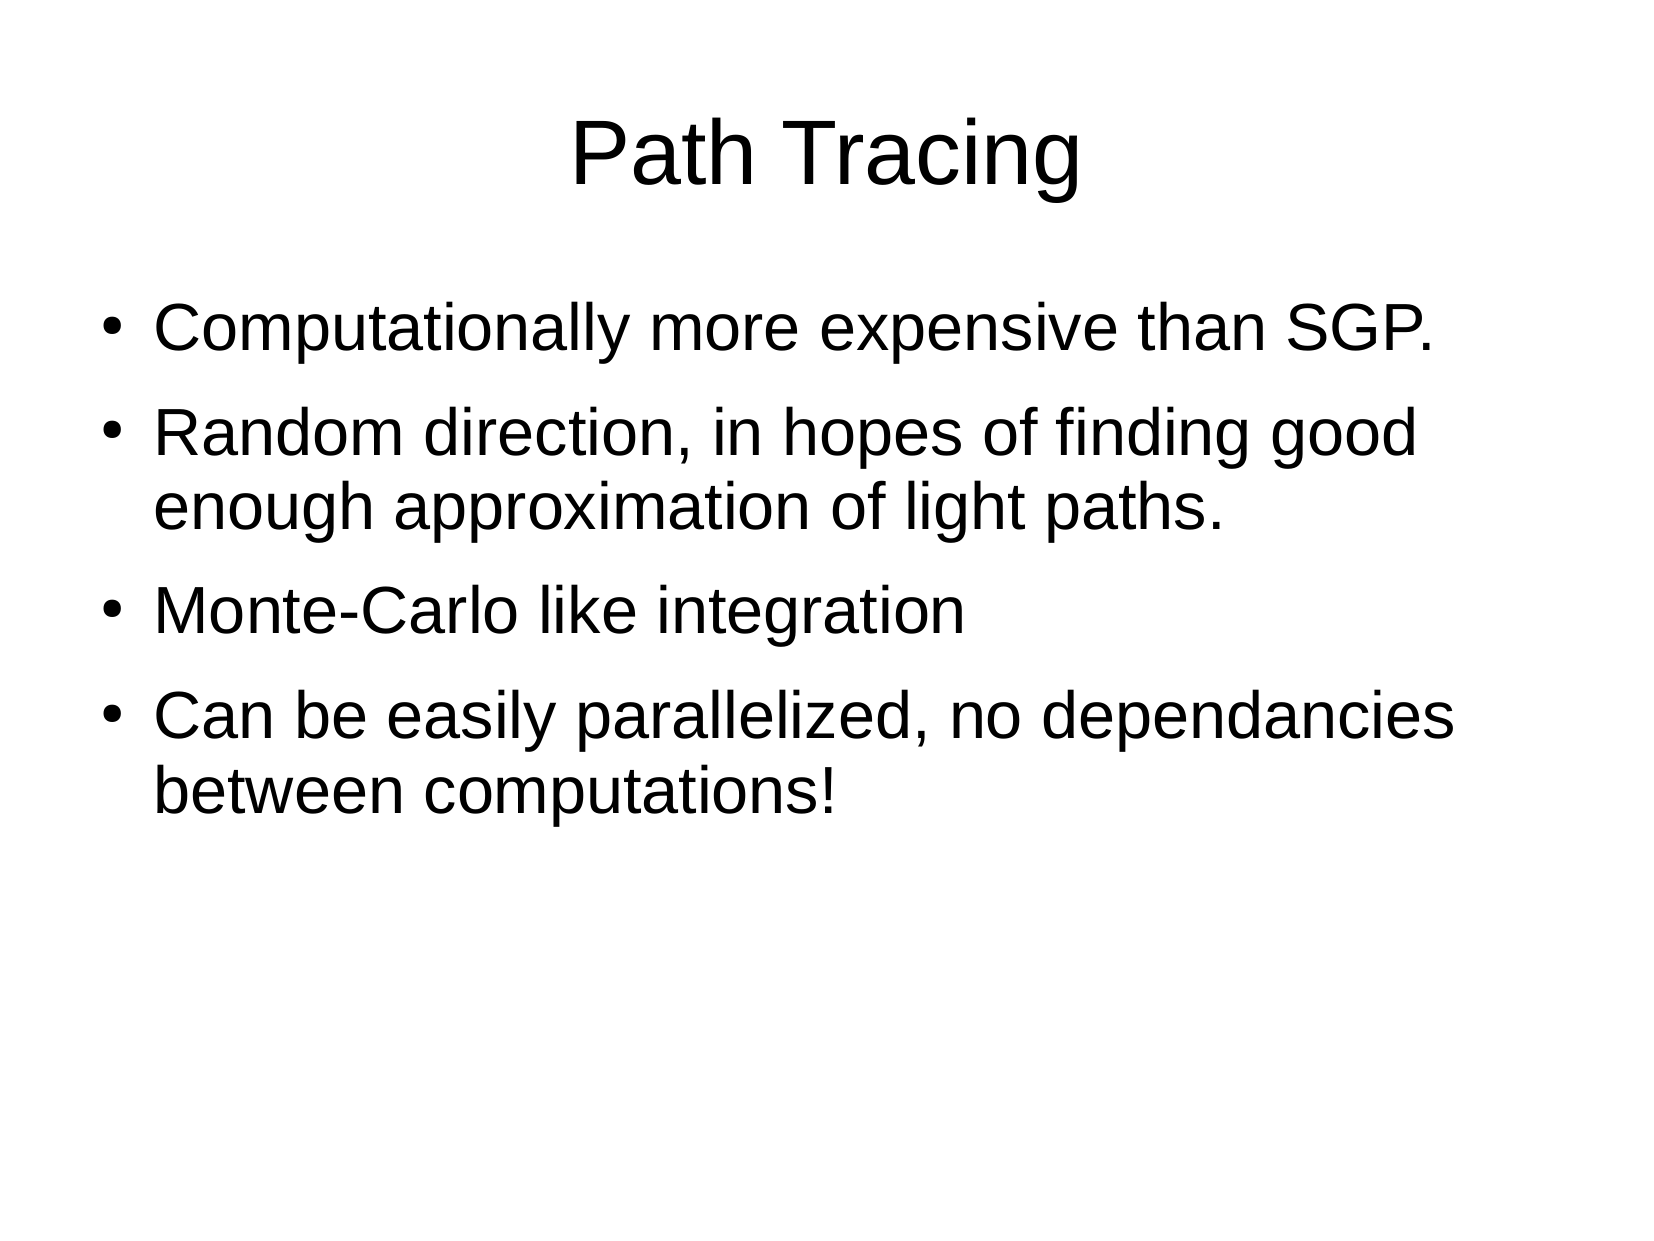

# Path Tracing
Computationally more expensive than SGP.
Random direction, in hopes of finding good enough approximation of light paths.
Monte-Carlo like integration
Can be easily parallelized, no dependancies between computations!